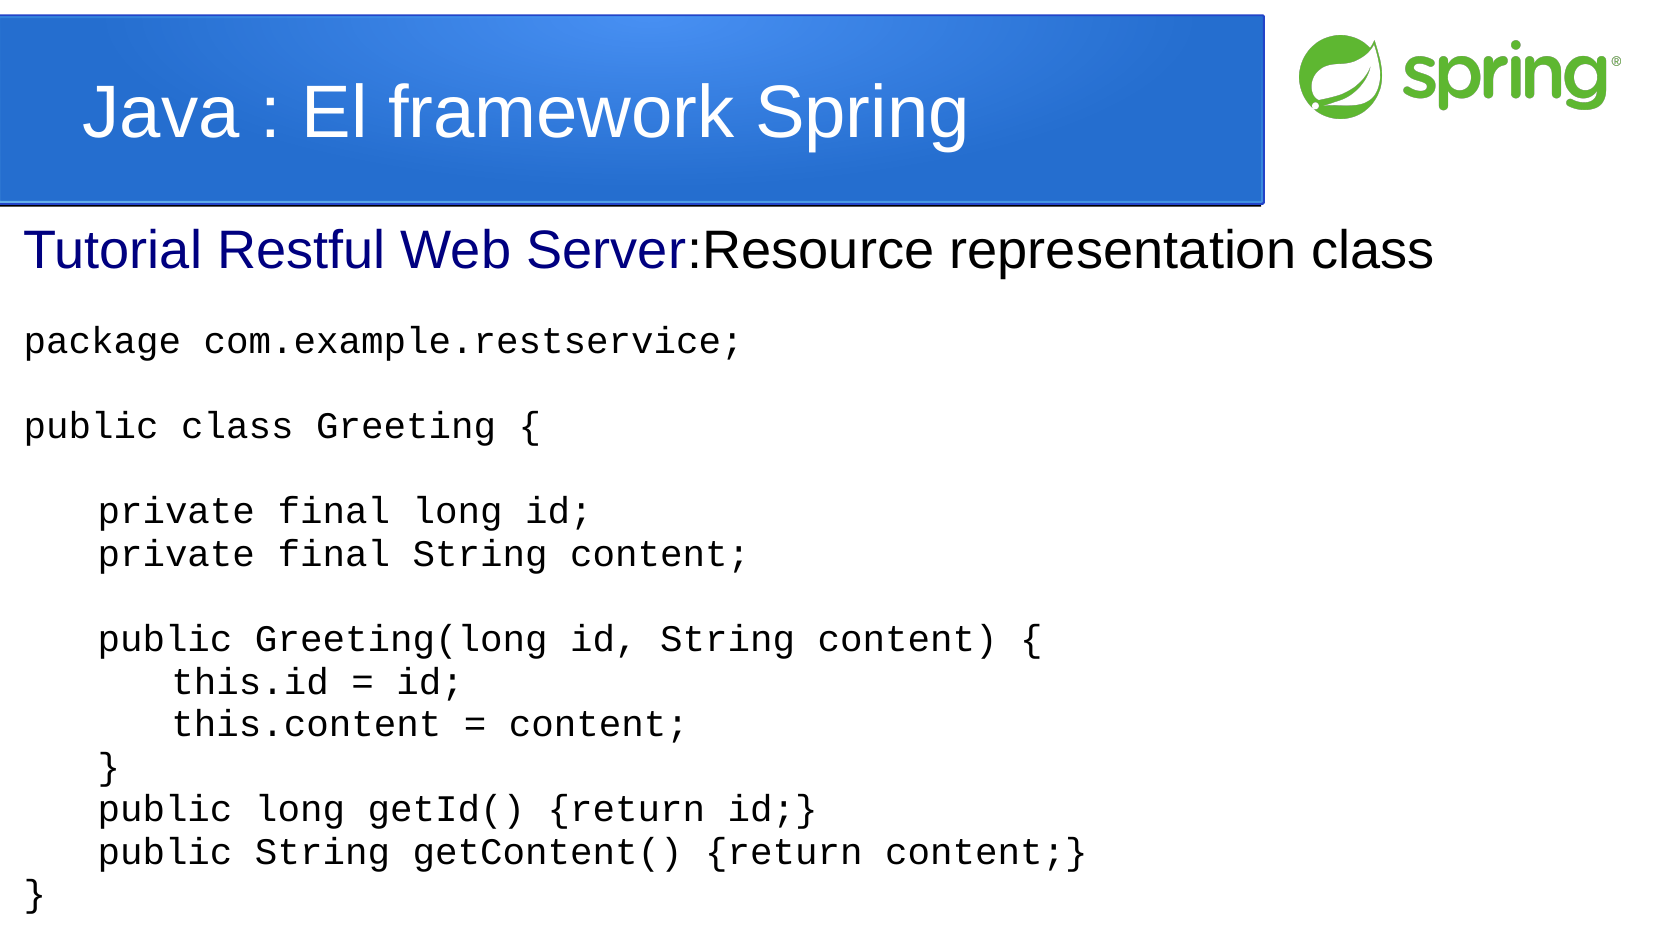

# Java : El framework Spring
Tutorial Restful Web Server:Resource representation class
package com.example.restservice;
public class Greeting {
	private final long id;
	private final String content;
	public Greeting(long id, String content) {
		this.id = id;
		this.content = content;
	}
	public long getId() {return id;}
	public String getContent() {return content;}
}